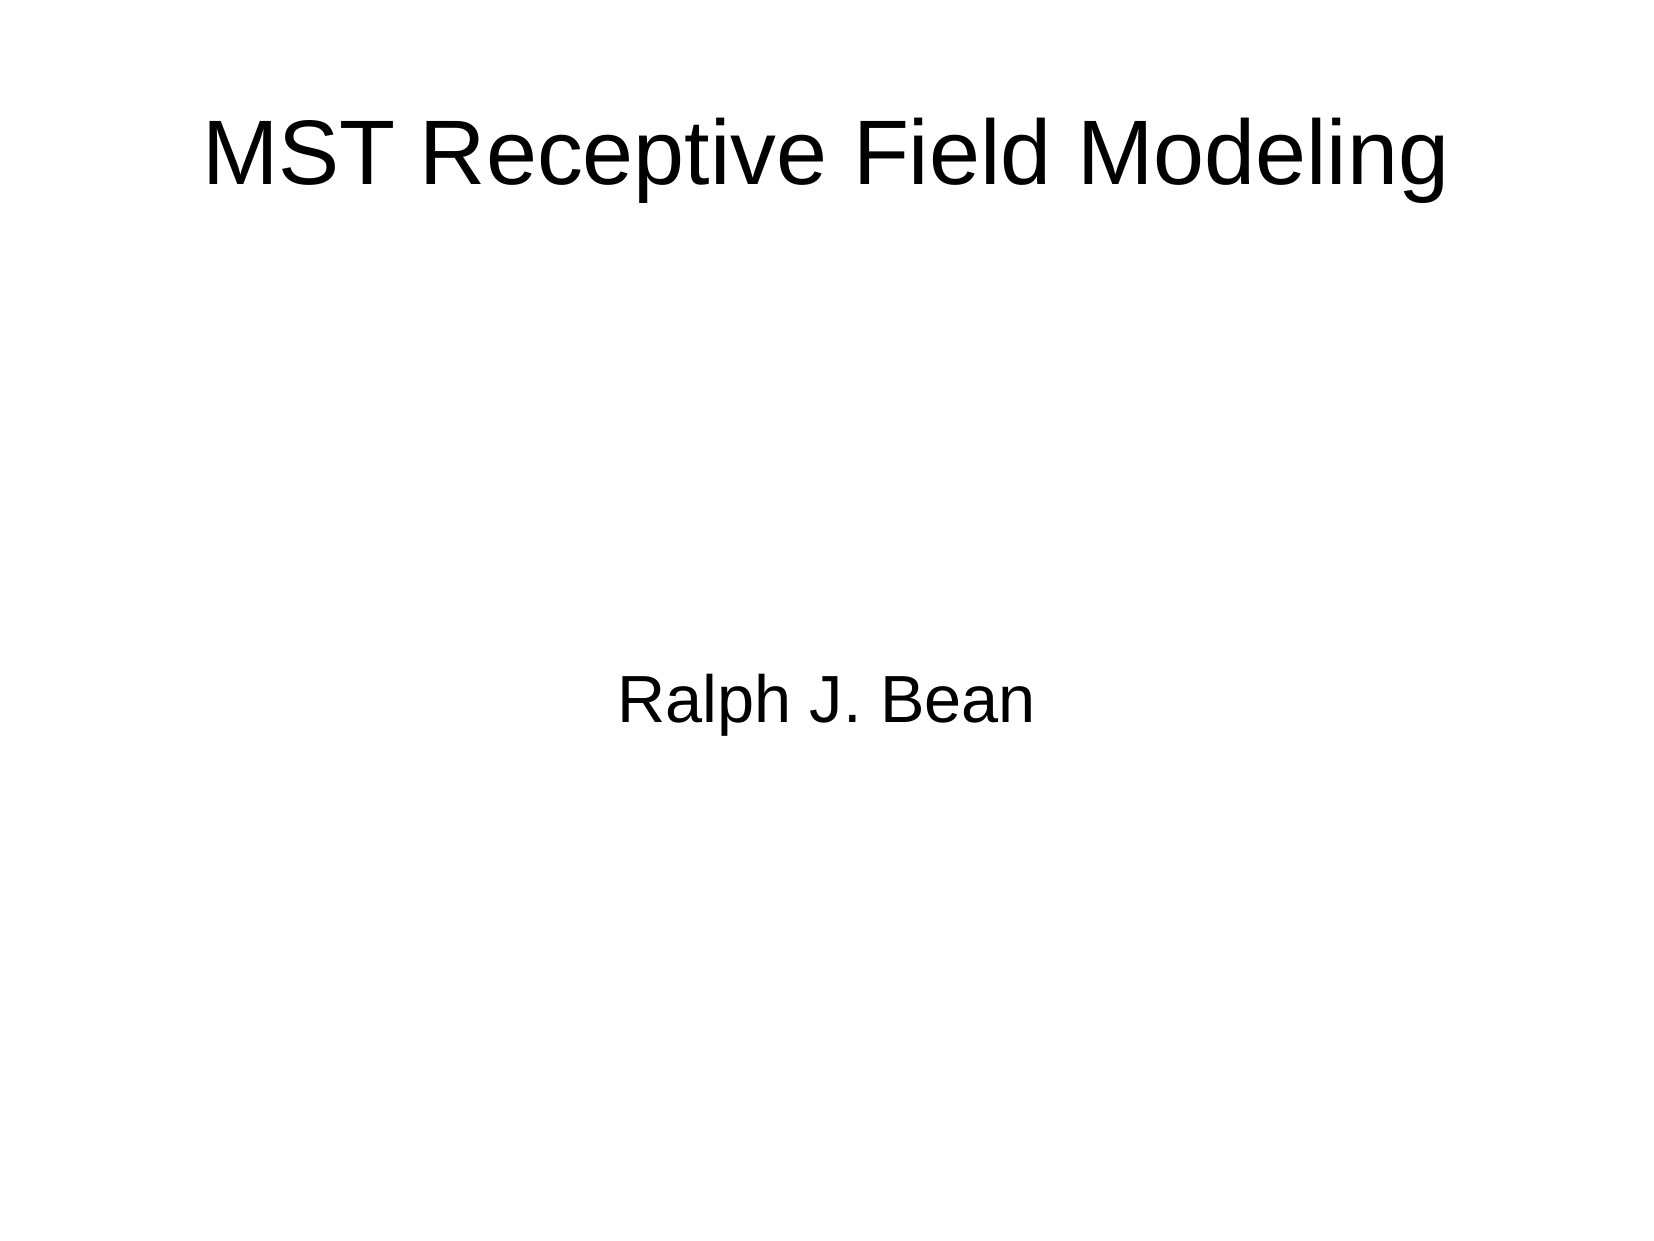

# MST Receptive Field Modeling
Ralph J. Bean